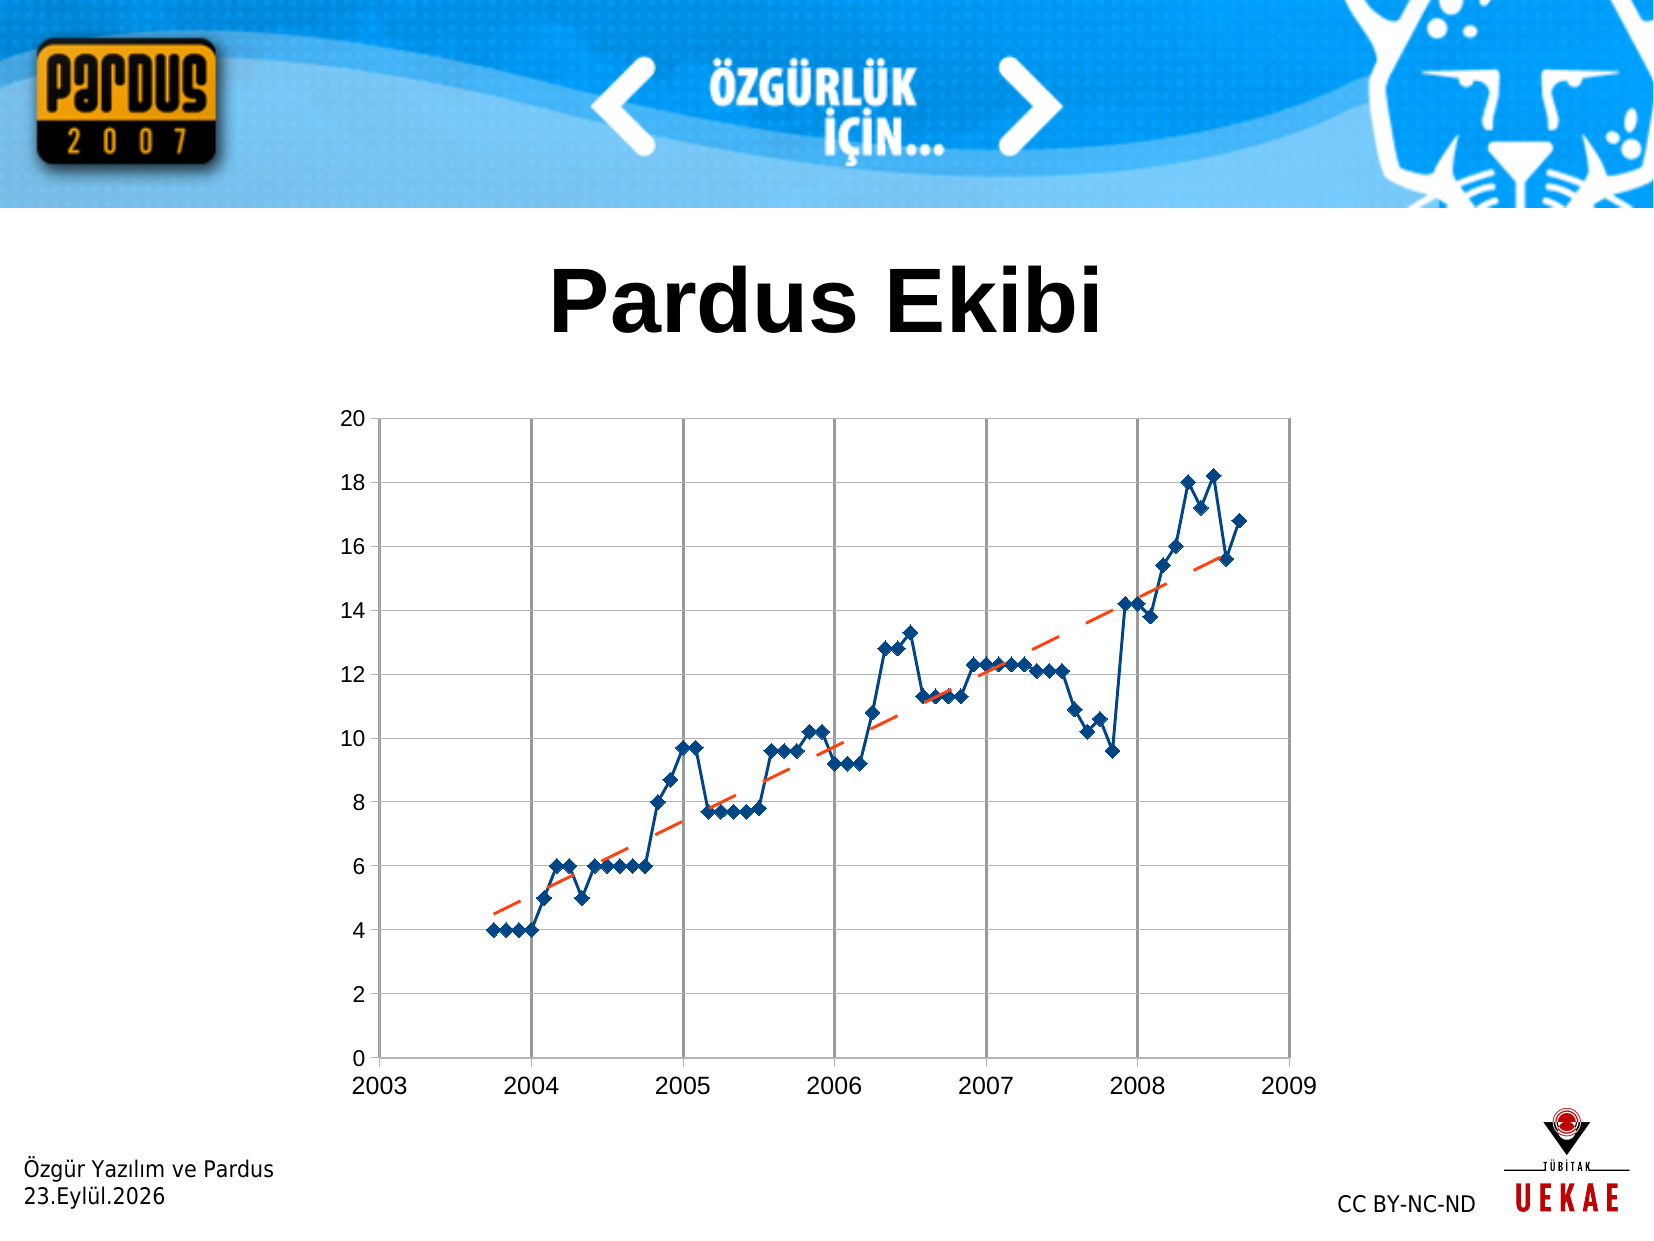

# Pardus Ekibi
### Chart
| Category | Pardus |